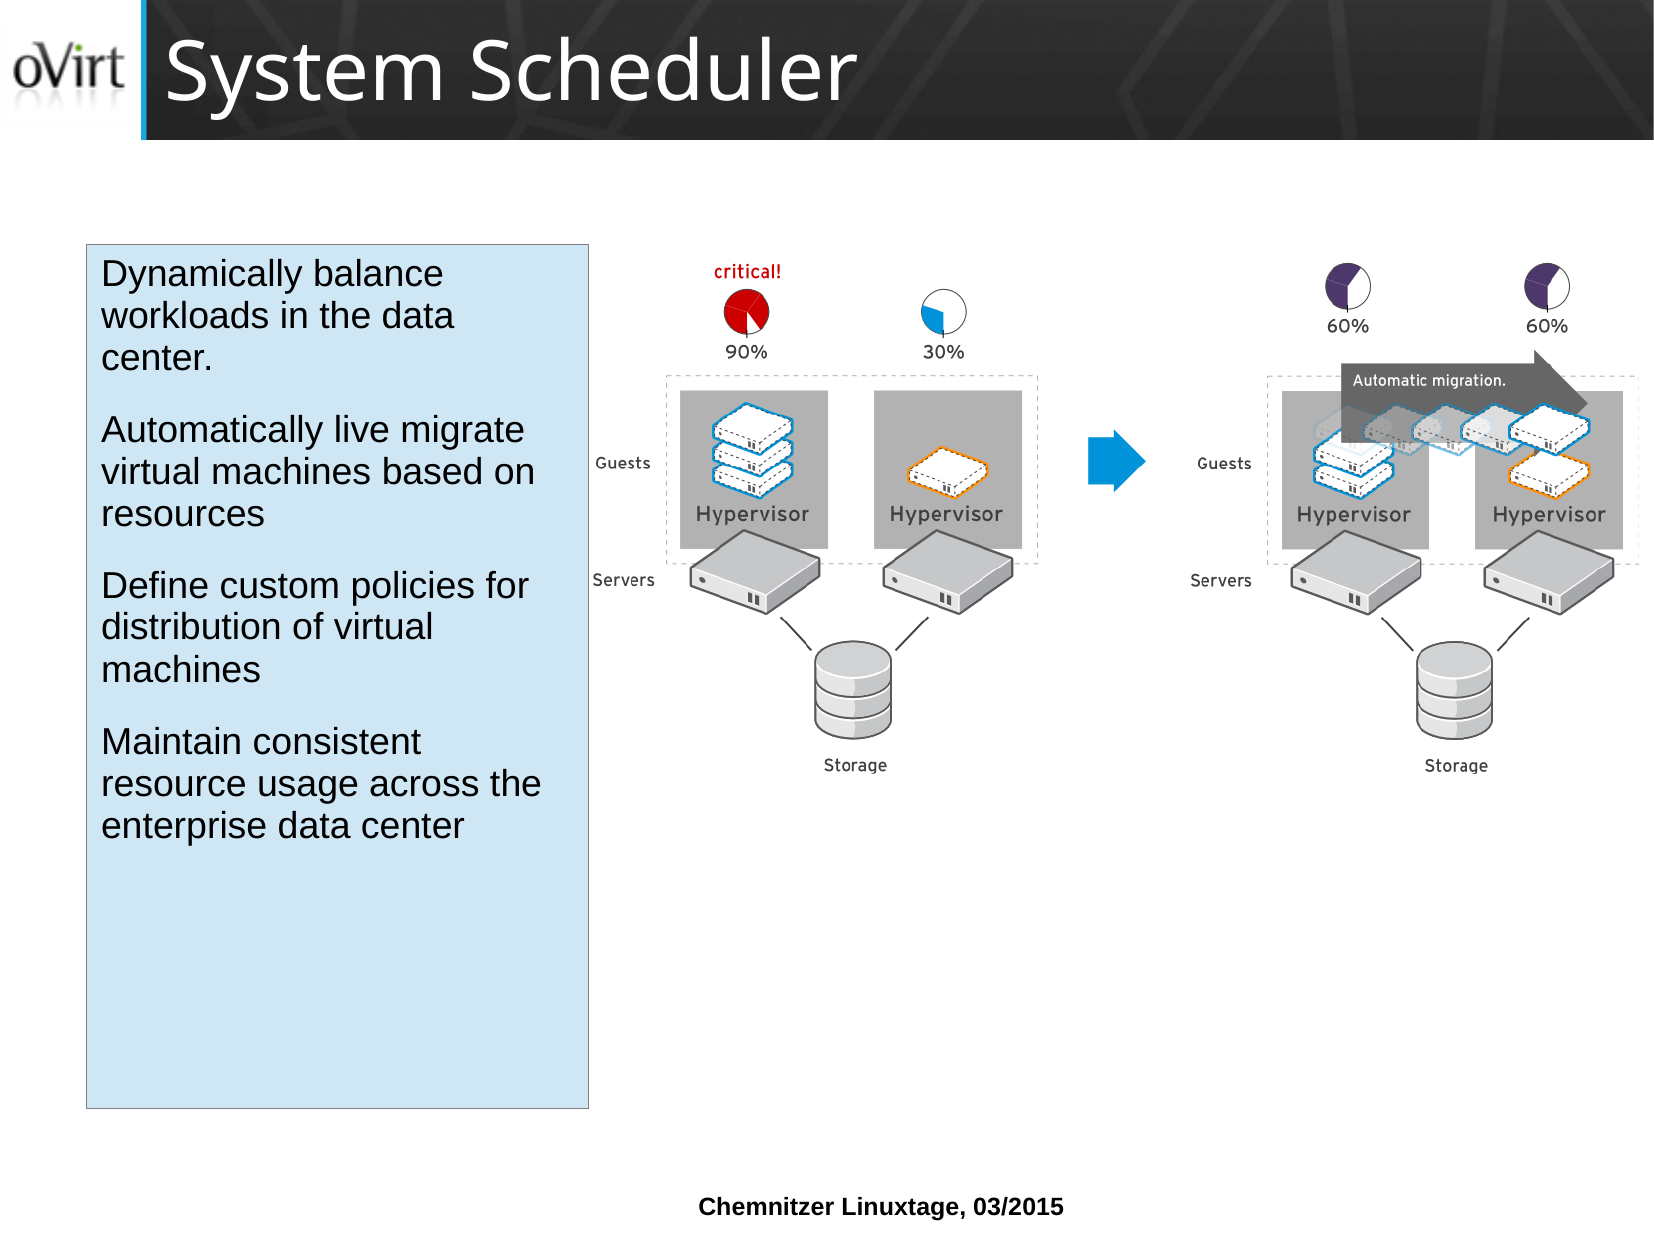

# System Scheduler
Dynamically balance workloads in the data center.
Automatically live migrate virtual machines based on resources
Define custom policies for distribution of virtual machines
Maintain consistent resource usage across the enterprise data center